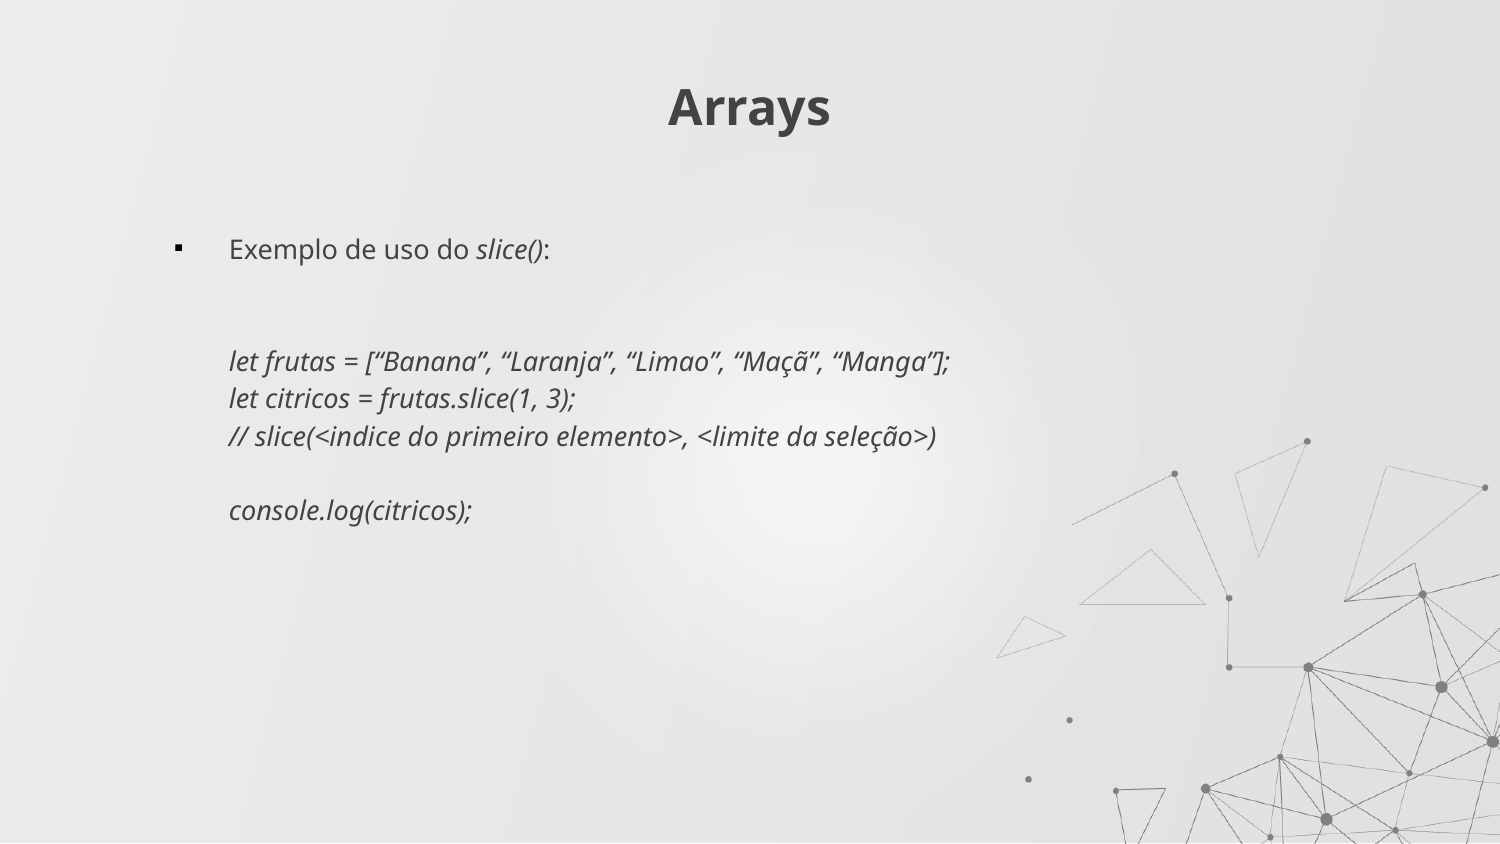

Arrays
# Exemplo de uso do slice():
let frutas = [“Banana”, “Laranja”, “Limao”, “Maçã”, “Manga”];
let citricos = frutas.slice(1, 3);
// slice(<indice do primeiro elemento>, <limite da seleção>)
console.log(citricos);